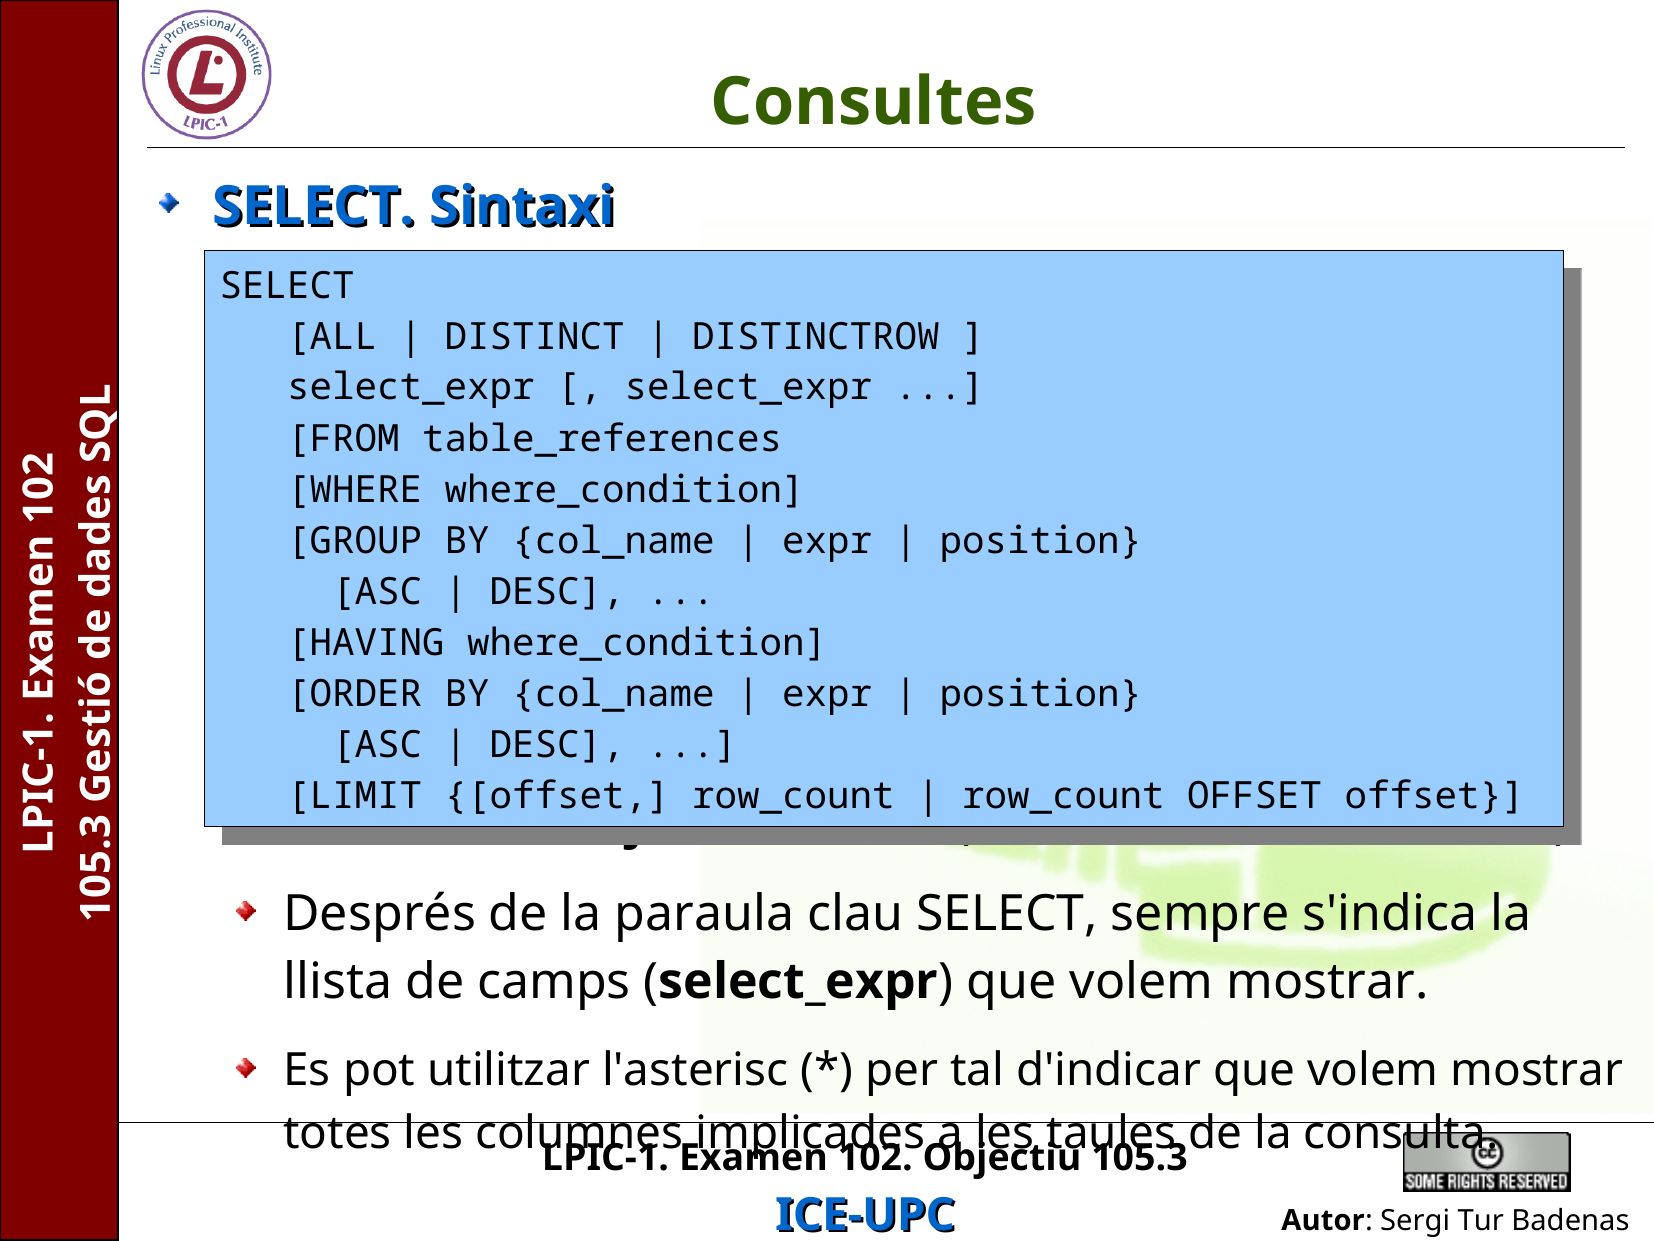

# Consultes
SELECT. Sintaxi
El resultat de la consulta és guarda en una taula de resultat o conjunt resultat (result table o result-set)
Després de la paraula clau SELECT, sempre s'indica la llista de camps (select_expr) que volem mostrar.
Es pot utilitzar l'asterisc (*) per tal d'indicar que volem mostrar totes les columnes implicades a les taules de la consulta.
SELECT
 [ALL | DISTINCT | DISTINCTROW ]
 select_expr [, select_expr ...]
 [FROM table_references
 [WHERE where_condition]
 [GROUP BY {col_name | expr | position}
 [ASC | DESC], ...
 [HAVING where_condition]
 [ORDER BY {col_name | expr | position}
 [ASC | DESC], ...]
 [LIMIT {[offset,] row_count | row_count OFFSET offset}]